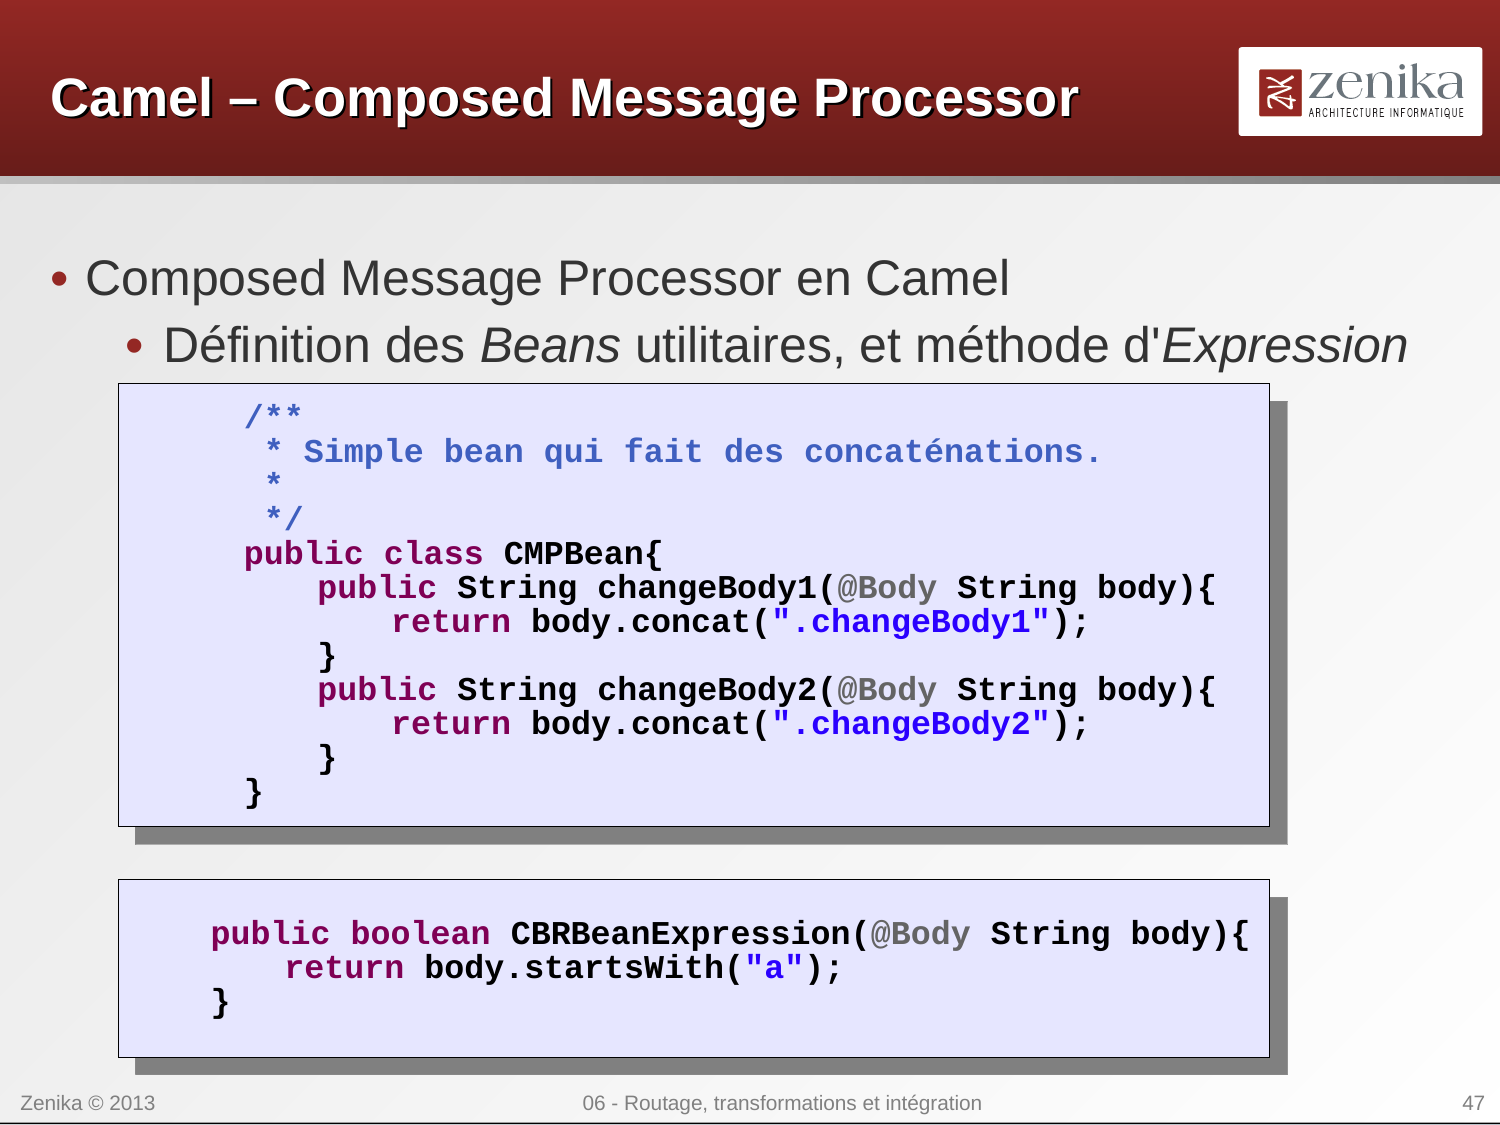

# Camel – Composed Message Processor
Composed Message Processor en Camel
Définition des Beans utilitaires, et méthode d'Expression
	/**
	 * Simple bean qui fait des concaténations.
	 *
	 */
	public class CMPBean{
		public String changeBody1(@Body String body){
			return body.concat(".changeBody1");
		}
		public String changeBody2(@Body String body){
			return body.concat(".changeBody2");
		}
	}
	public boolean CBRBeanExpression(@Body String body){
		return body.startsWith("a");
	}